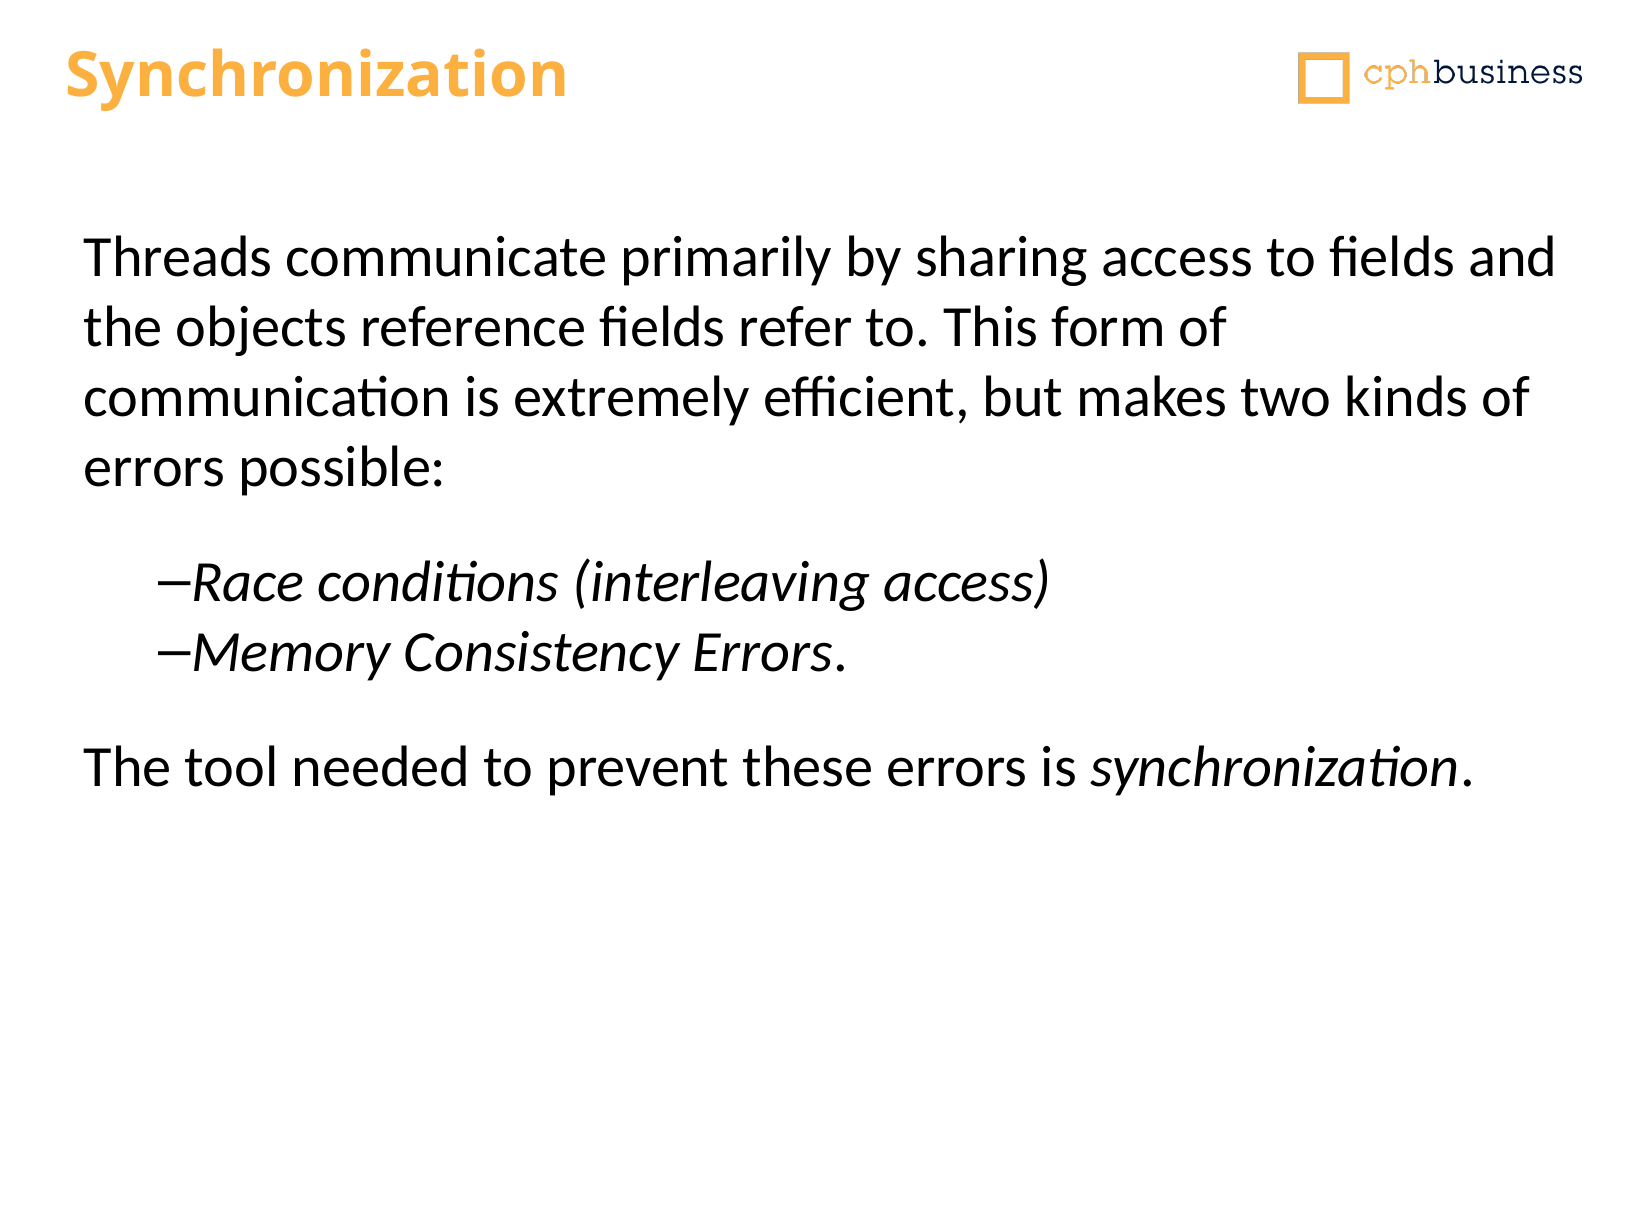

Synchronization
Threads communicate primarily by sharing access to fields and the objects reference fields refer to. This form of communication is extremely efficient, but makes two kinds of errors possible:
Race conditions (interleaving access)
Memory Consistency Errors.
The tool needed to prevent these errors is synchronization.